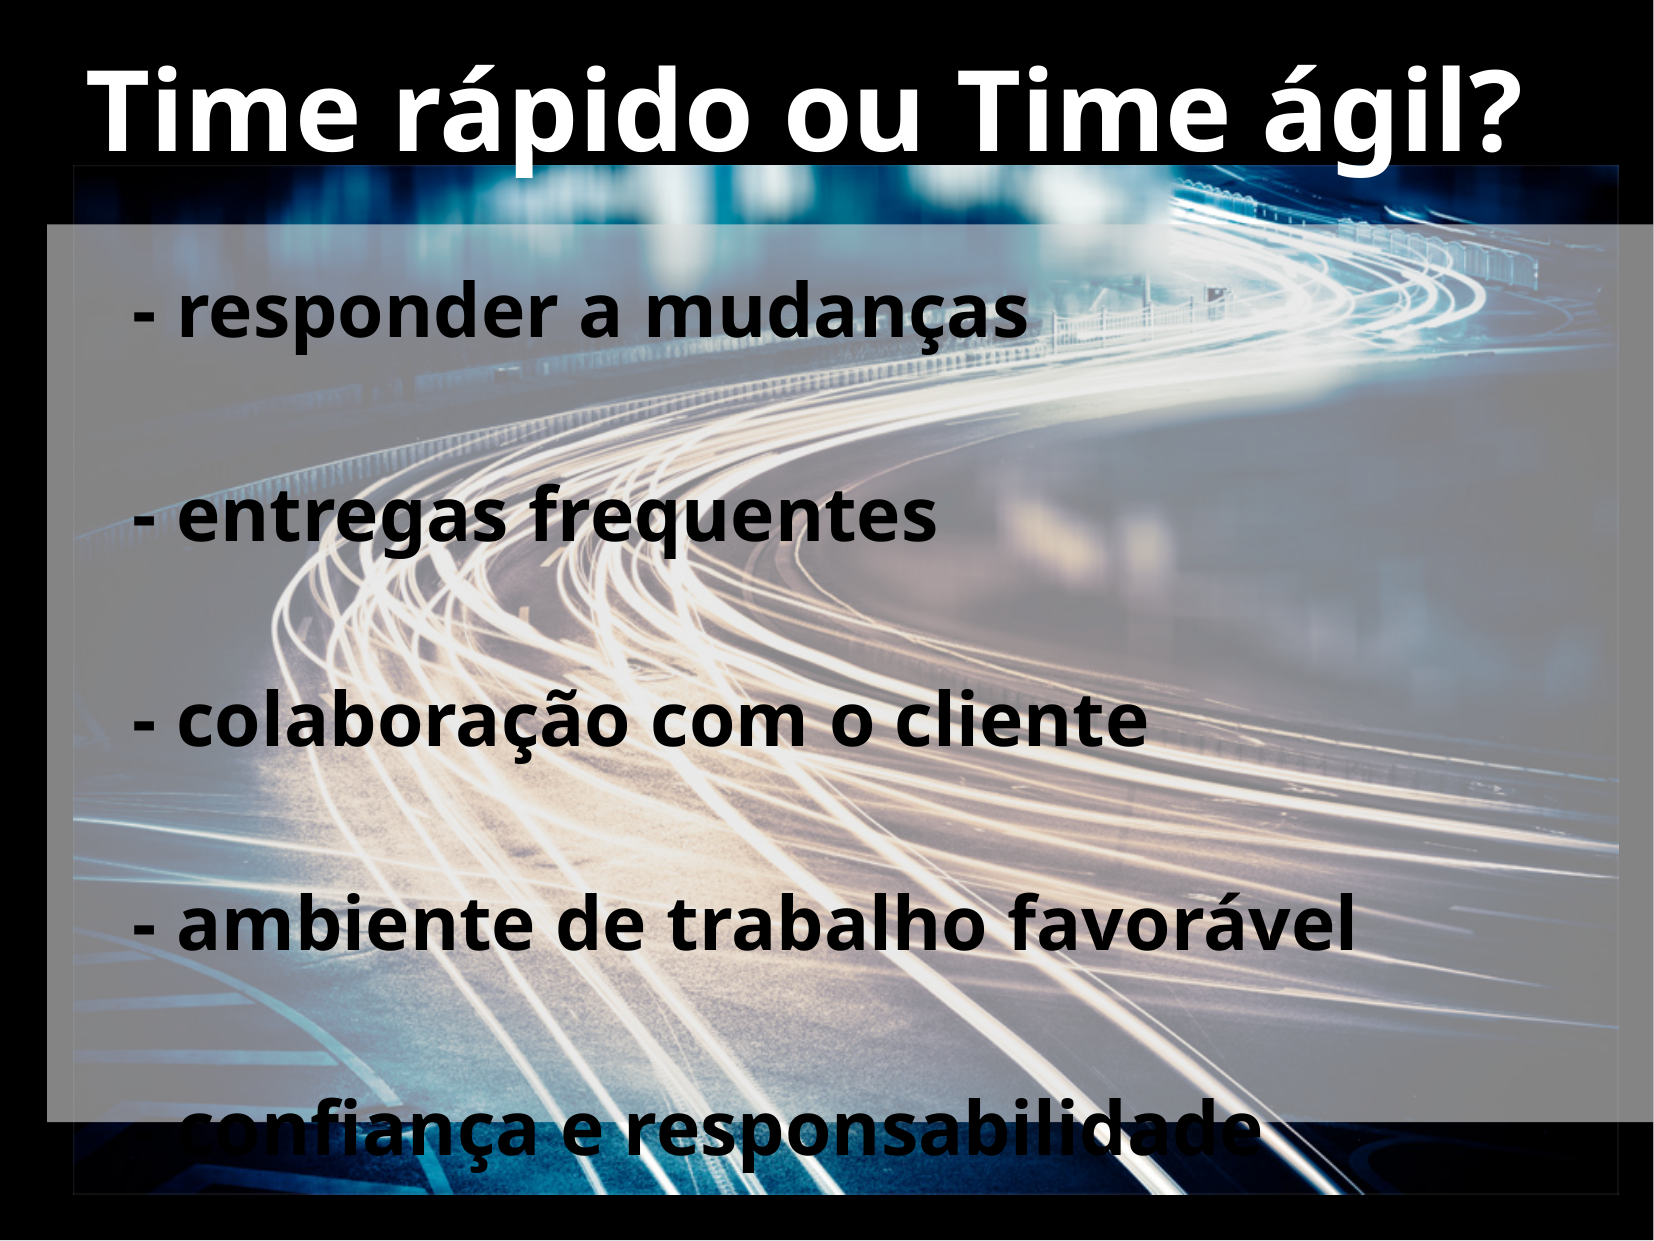

Time rápido ou Time ágil?
- responder a mudanças
- entregas frequentes
- colaboração com o cliente
- ambiente de trabalho favorável
- confiança e responsabilidade